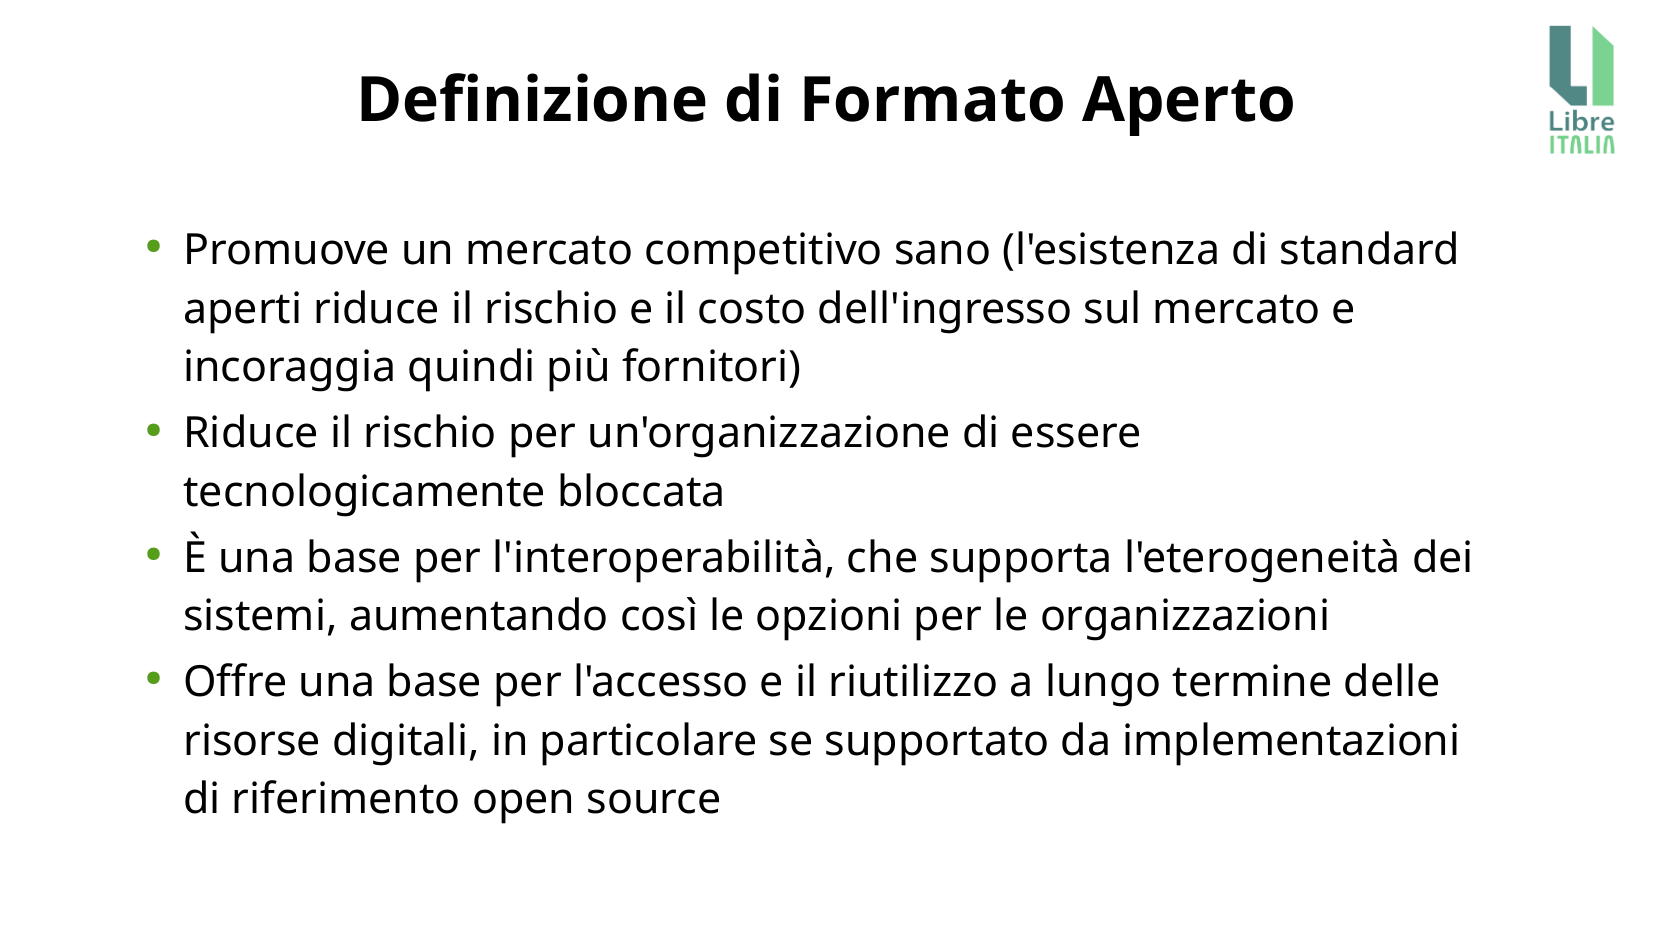

# Definizione di Formato Aperto
Promuove un mercato competitivo sano (l'esistenza di standard aperti riduce il rischio e il costo dell'ingresso sul mercato e incoraggia quindi più fornitori)
Riduce il rischio per un'organizzazione di essere tecnologicamente bloccata
È una base per l'interoperabilità, che supporta l'eterogeneità dei sistemi, aumentando così le opzioni per le organizzazioni
Offre una base per l'accesso e il riutilizzo a lungo termine delle risorse digitali, in particolare se supportato da implementazioni di riferimento open source